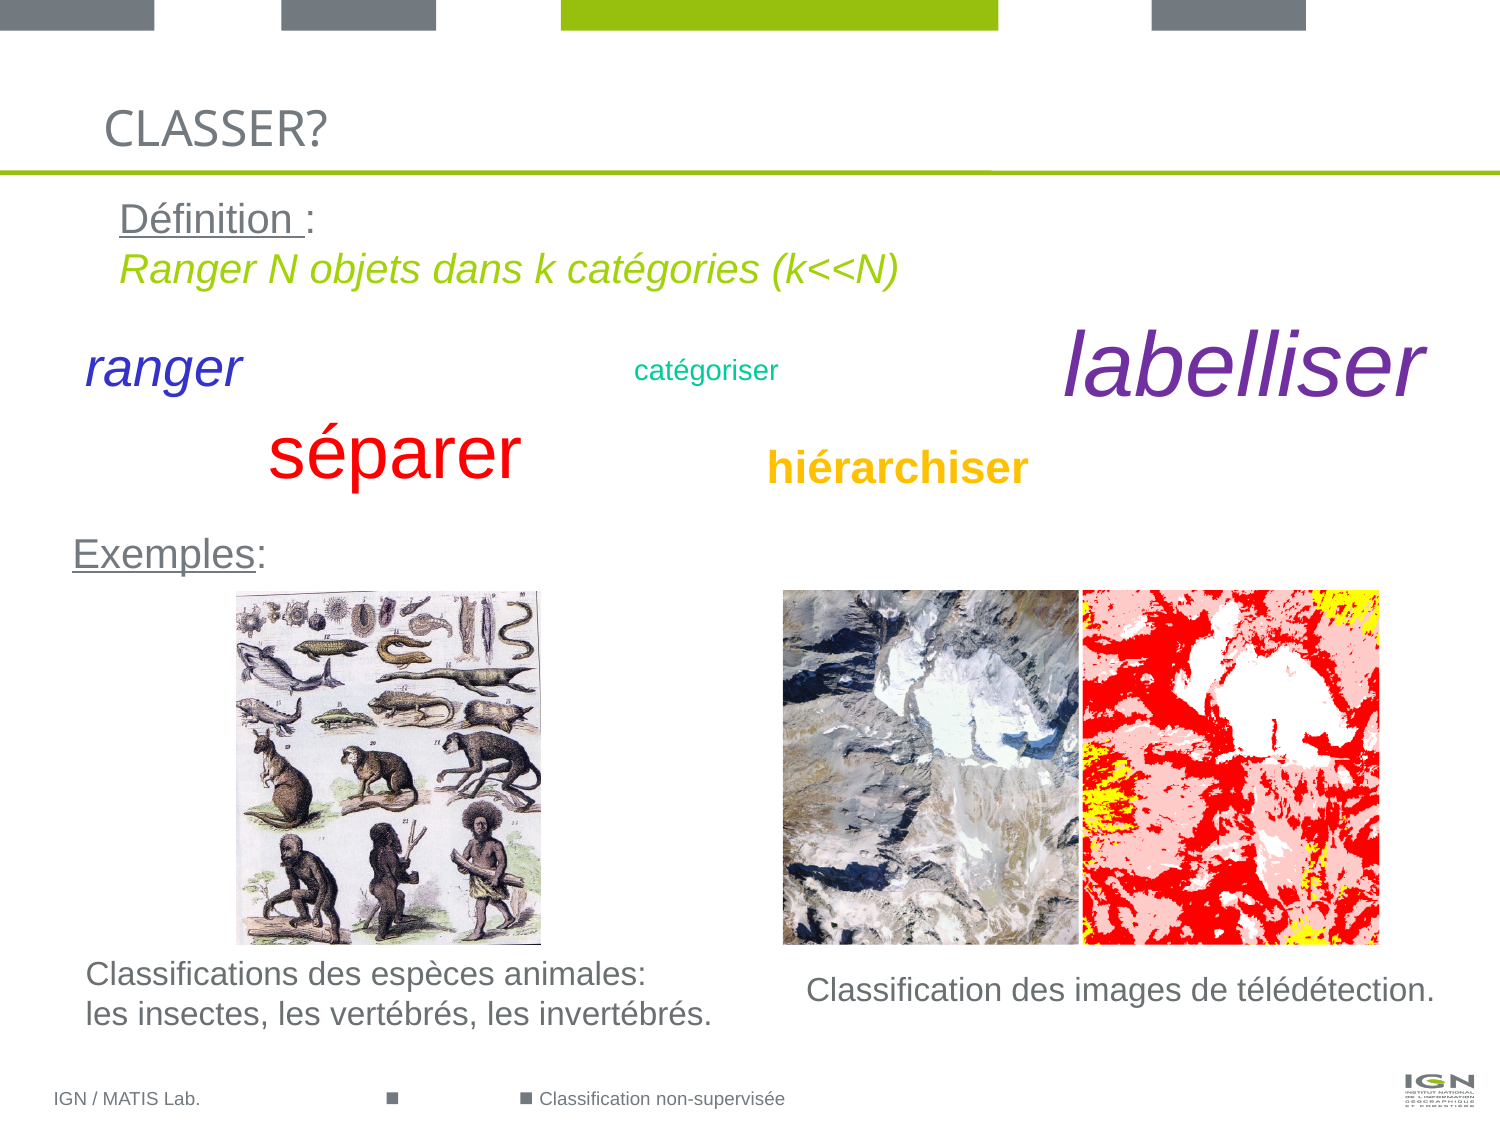

CLASSER?
Définition :
Ranger N objets dans k catégories (k<<N)
labelliser
ranger
catégoriser
séparer
hiérarchiser
Exemples:
Classifications des espèces animales:
les insectes, les vertébrés, les invertébrés.
Classification des images de télédétection.
IGN / MATIS Lab.
Classification non-supervisée